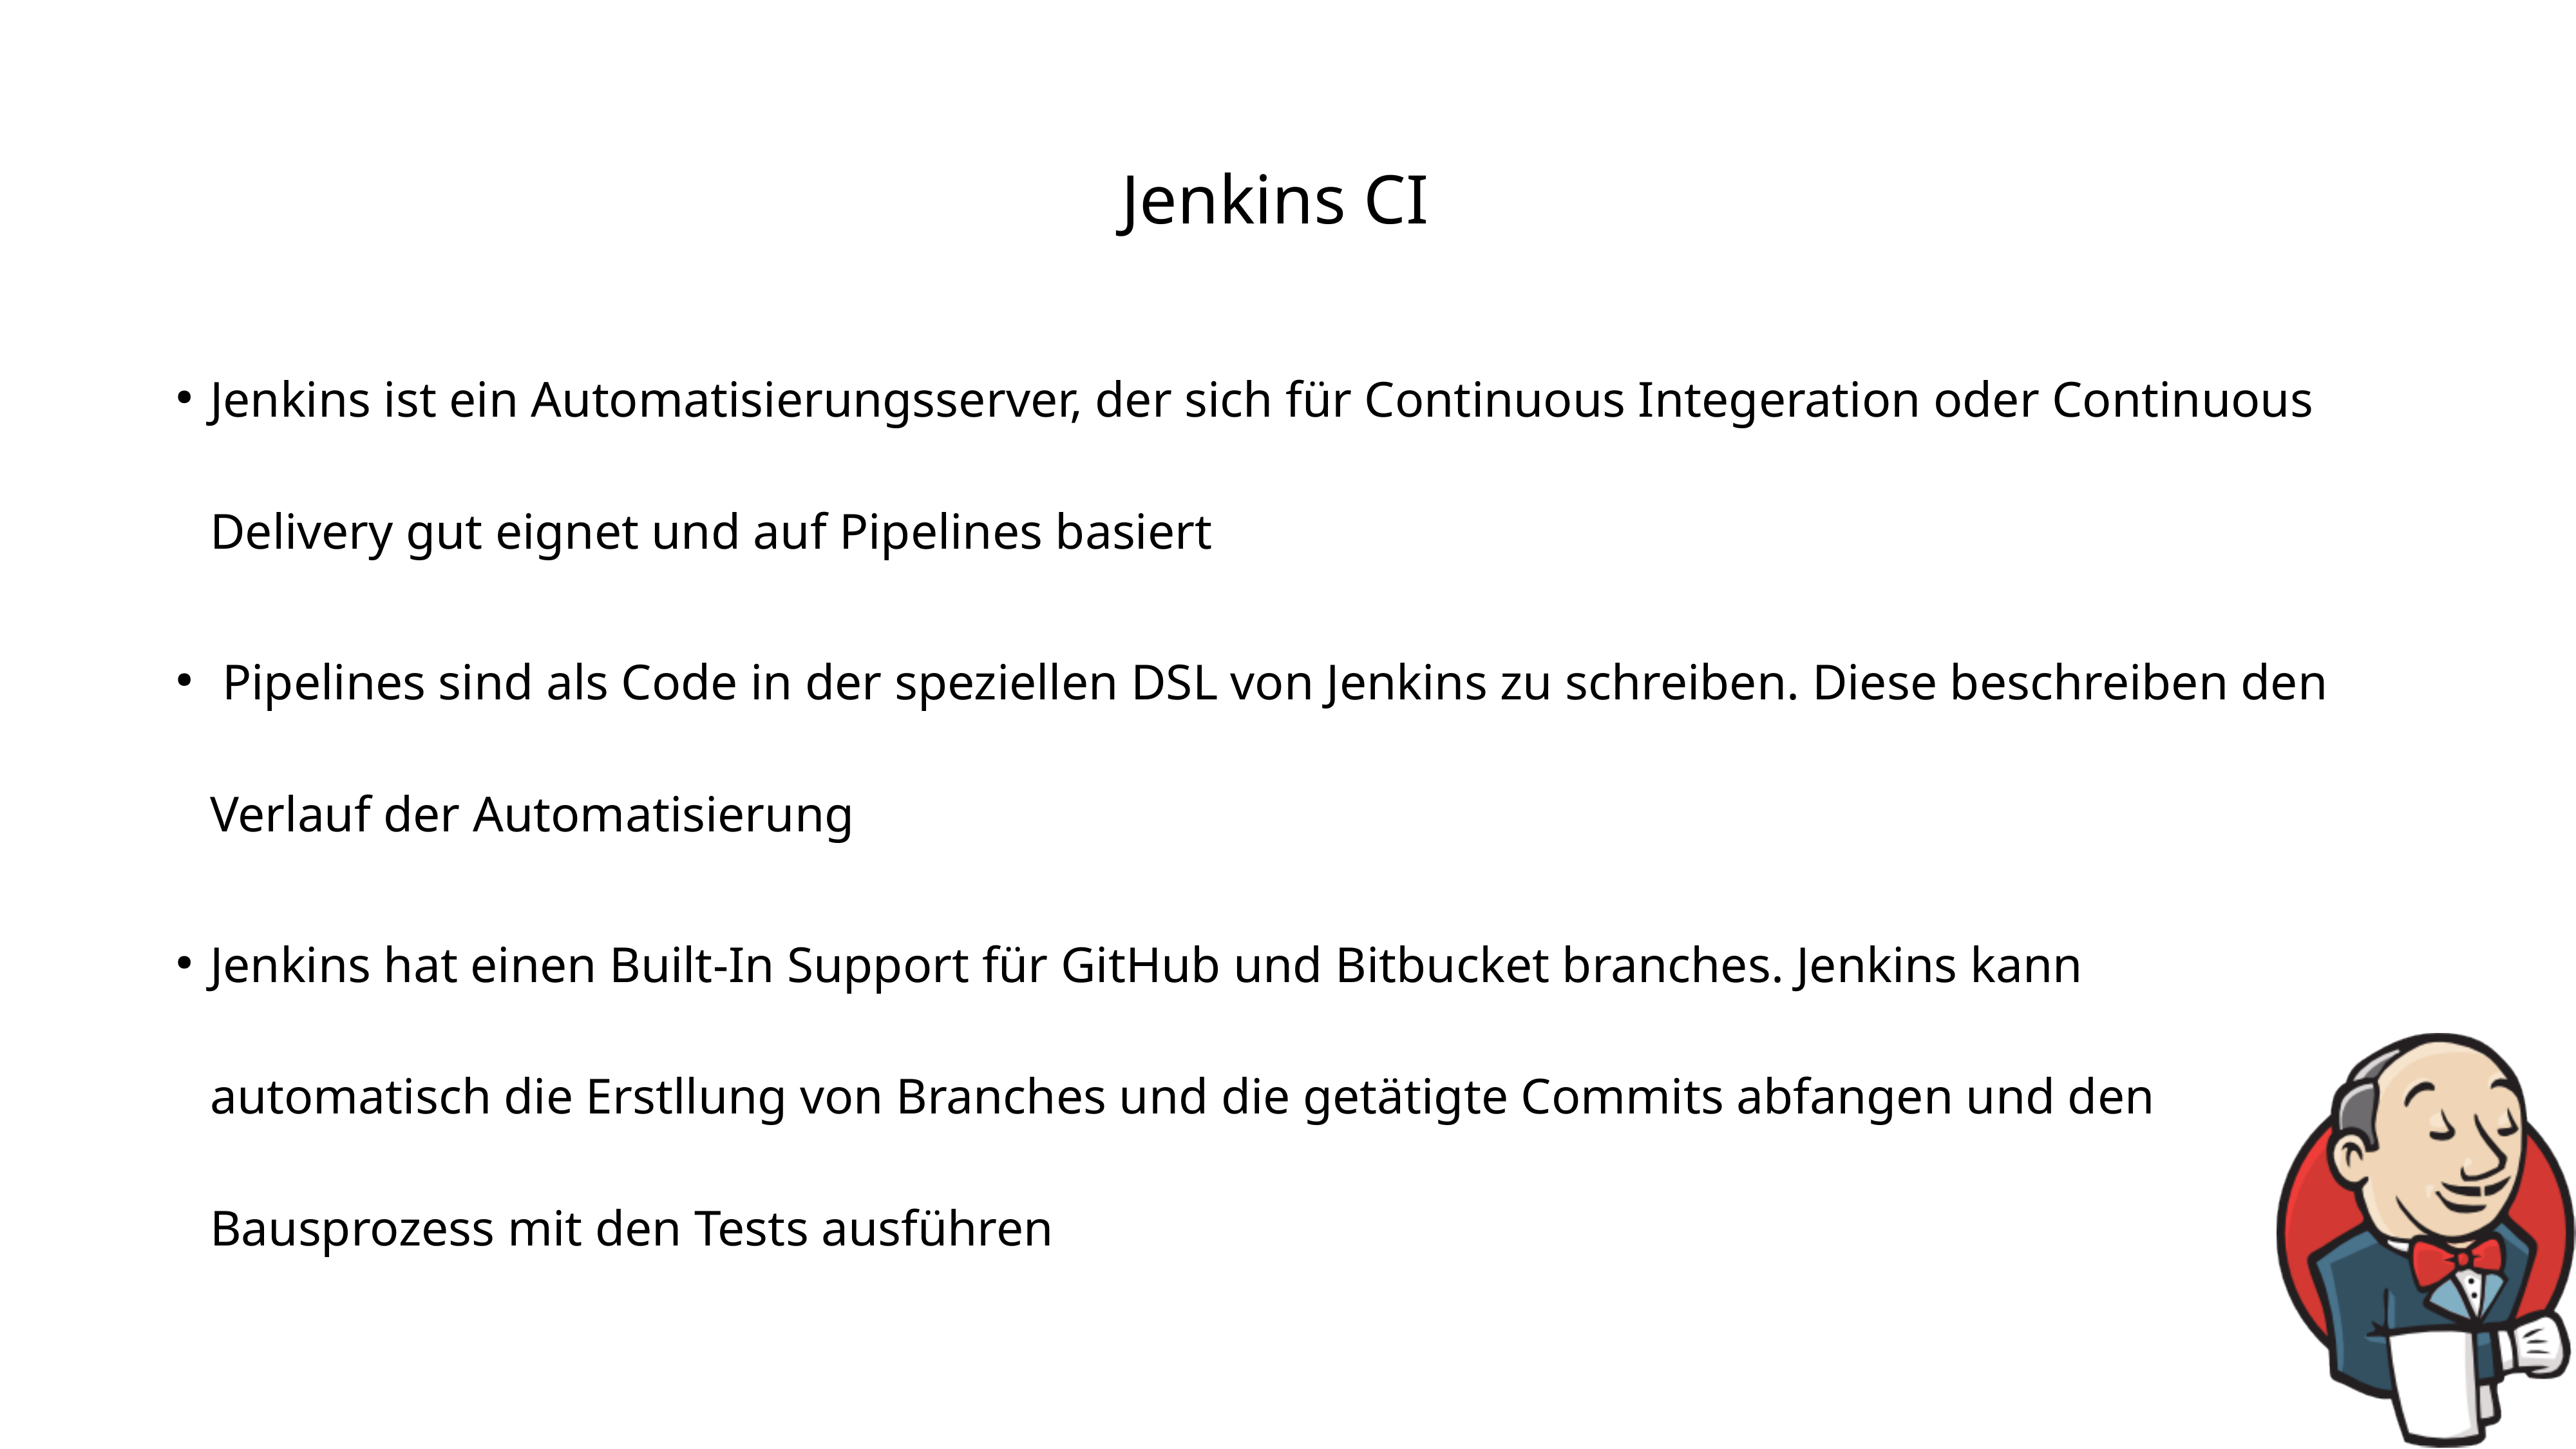

# Jenkins CI
Jenkins ist ein Automatisierungsserver, der sich für Continuous Integeration oder Continuous Delivery gut eignet und auf Pipelines basiert
 Pipelines sind als Code in der speziellen DSL von Jenkins zu schreiben. Diese beschreiben den Verlauf der Automatisierung
Jenkins hat einen Built-In Support für GitHub und Bitbucket branches. Jenkins kann automatisch die Erstllung von Branches und die getätigte Commits abfangen und den Bausprozess mit den Tests ausführen